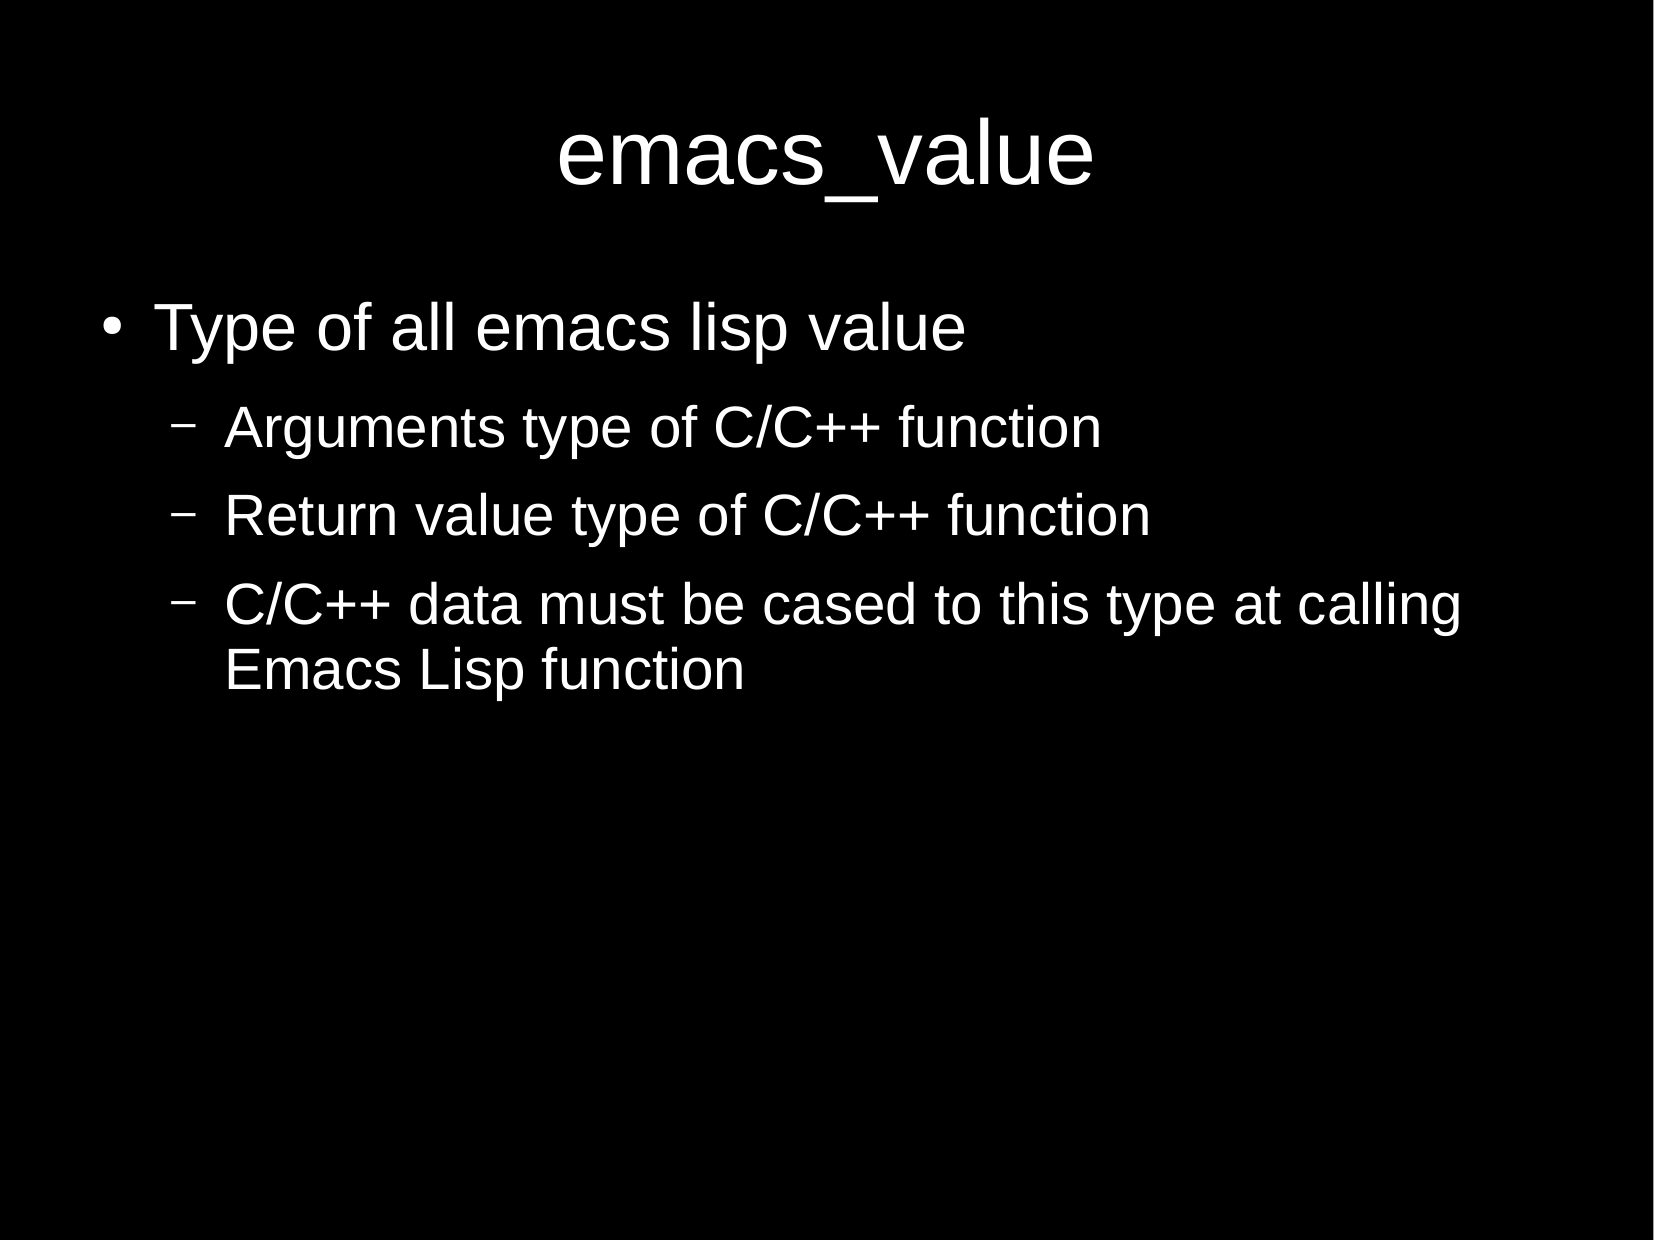

# emacs_value
Type of all emacs lisp value
Arguments type of C/C++ function
Return value type of C/C++ function
C/C++ data must be cased to this type at calling Emacs Lisp function